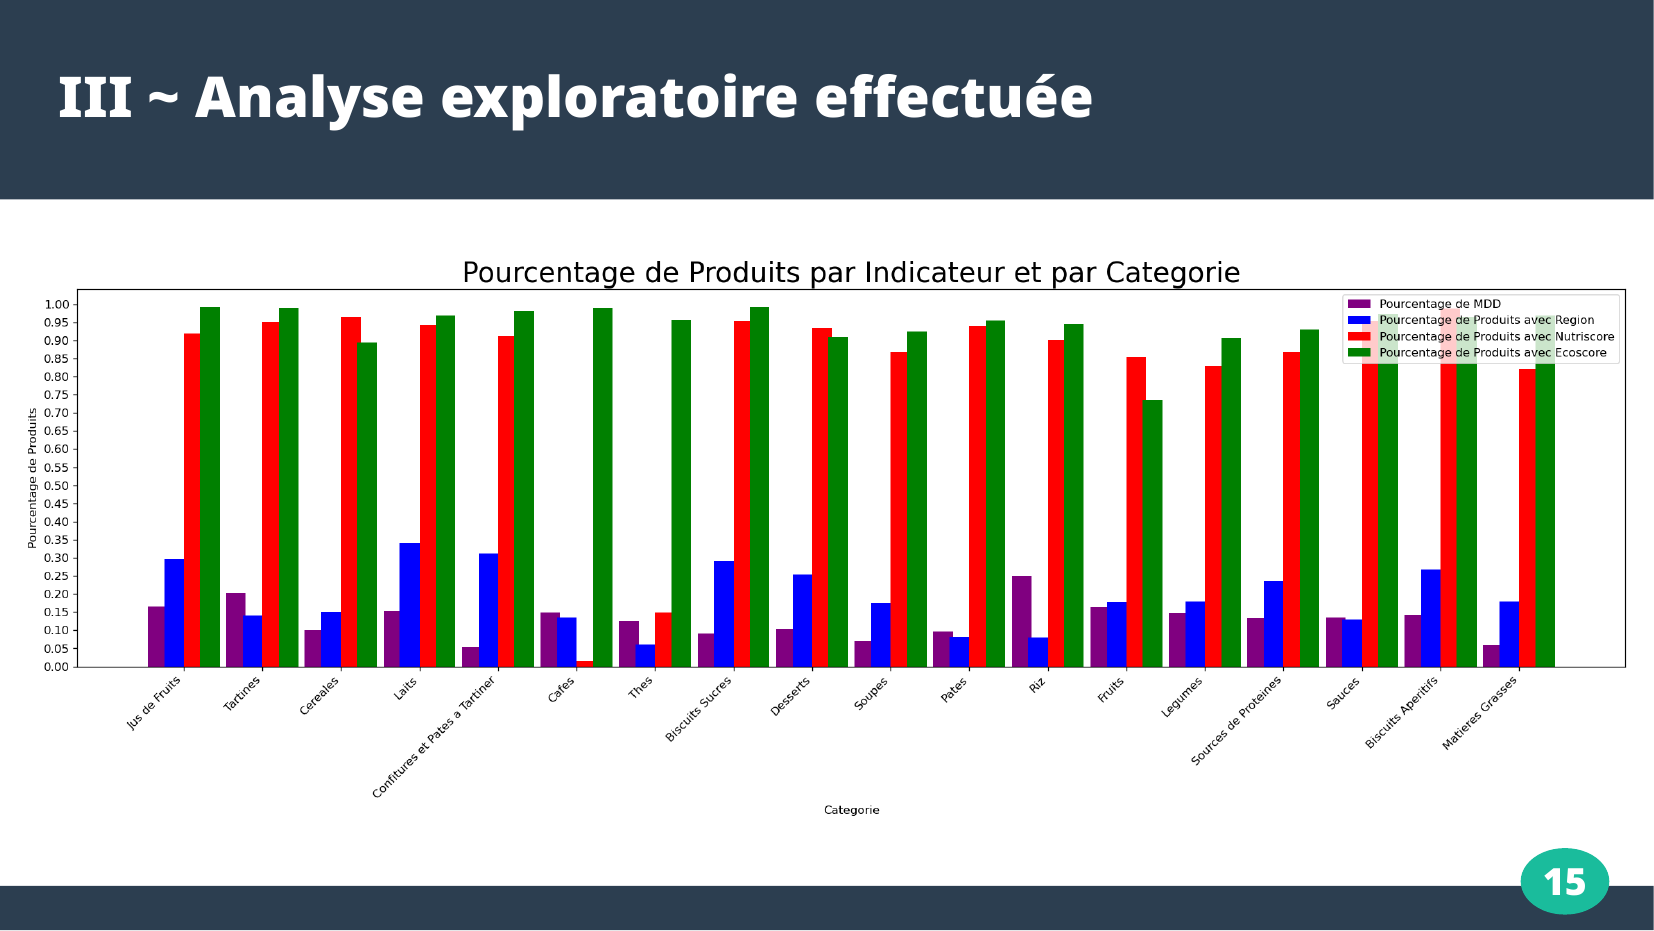

# III ~ Analyse exploratoire effectuée
15